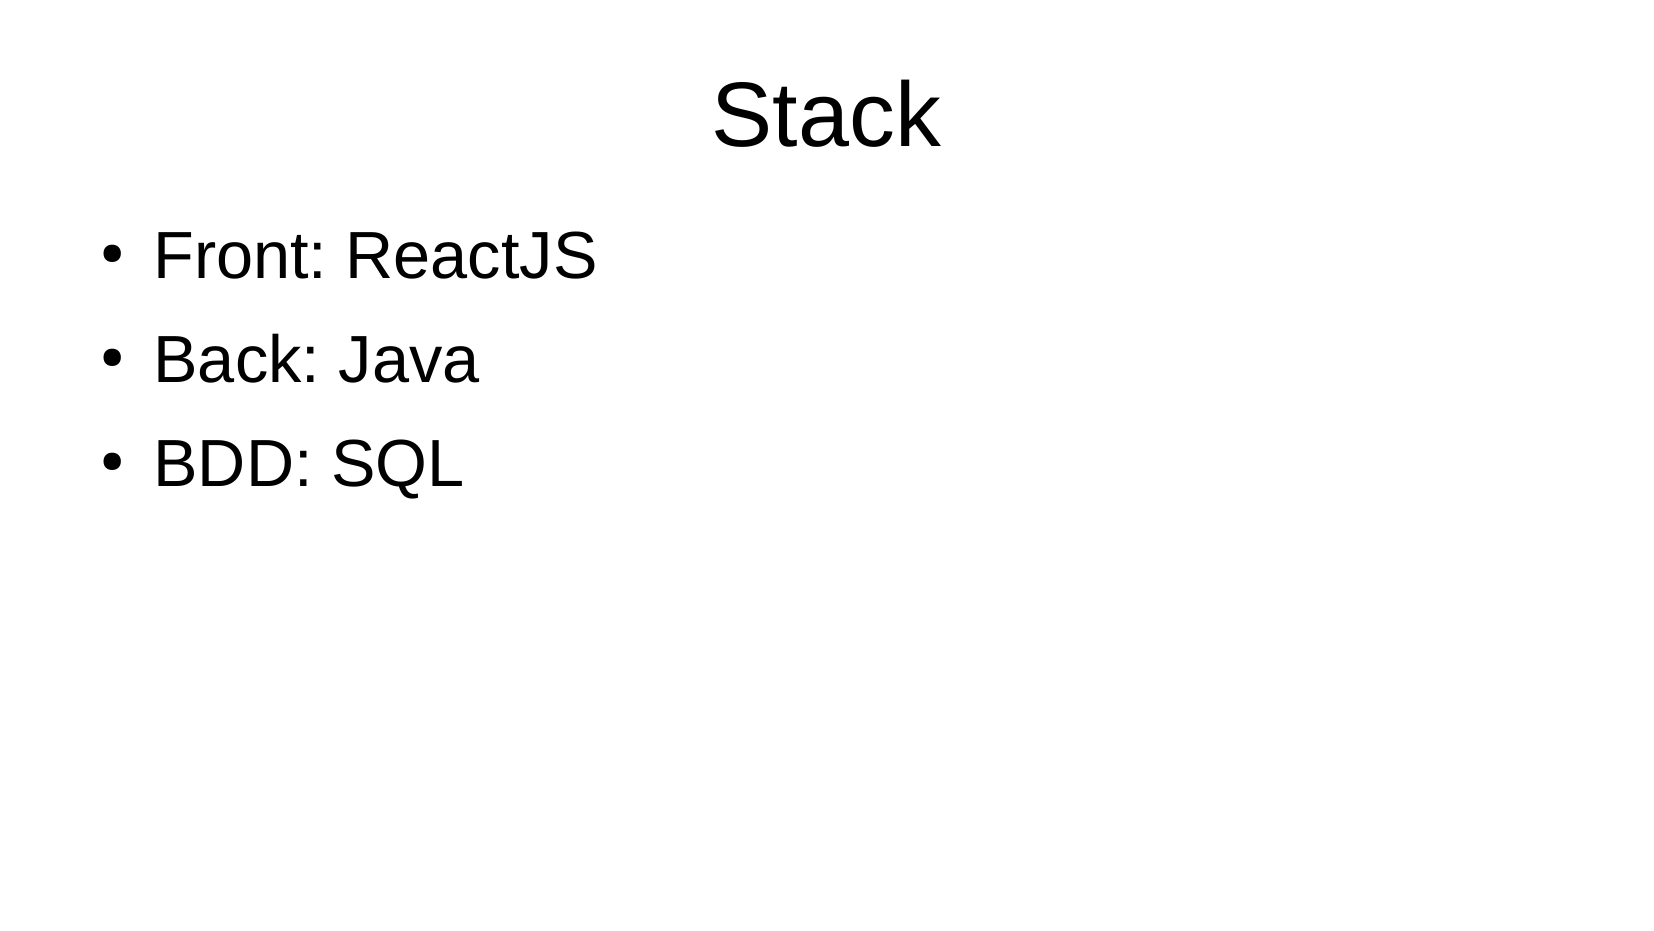

# Stack
Front: ReactJS
Back: Java
BDD: SQL